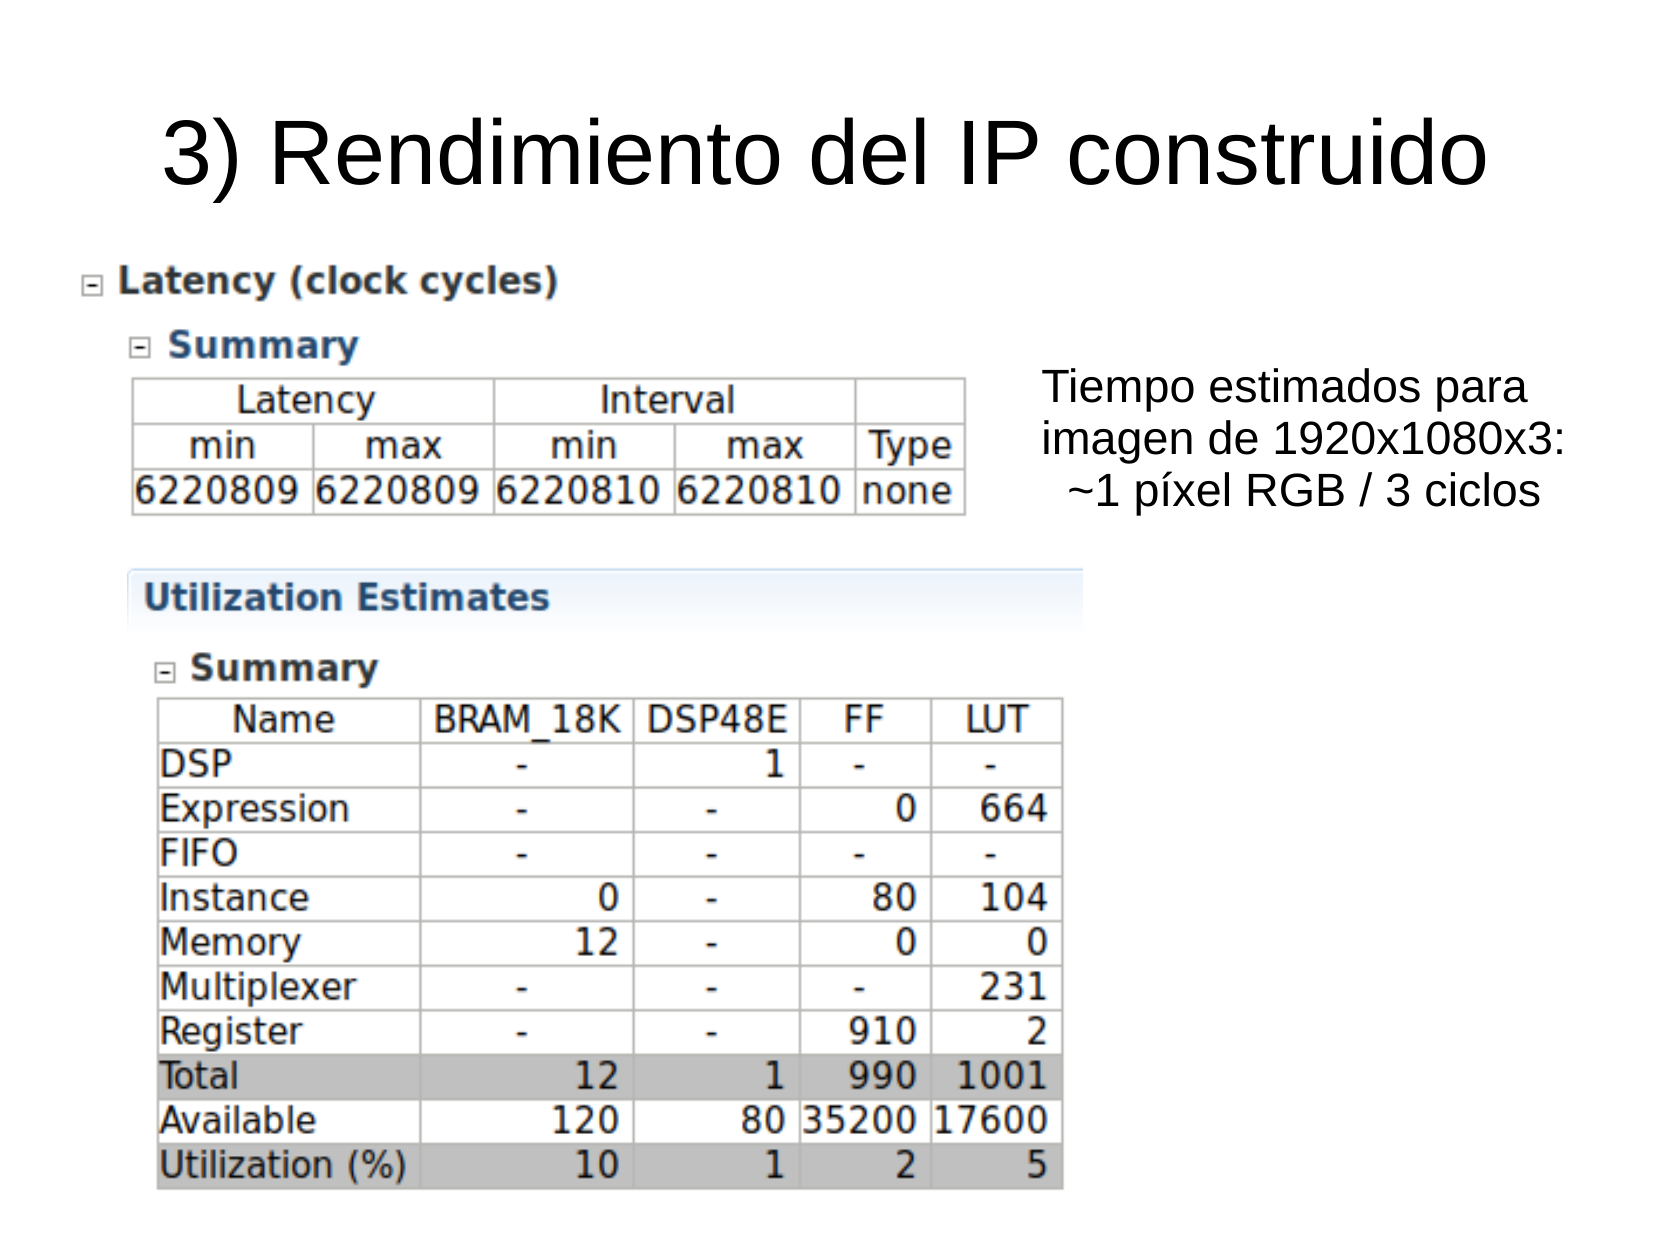

# 3) Rendimiento del IP construido
Tiempo estimados para imagen de 1920x1080x3:
 ~1 píxel RGB / 3 ciclos